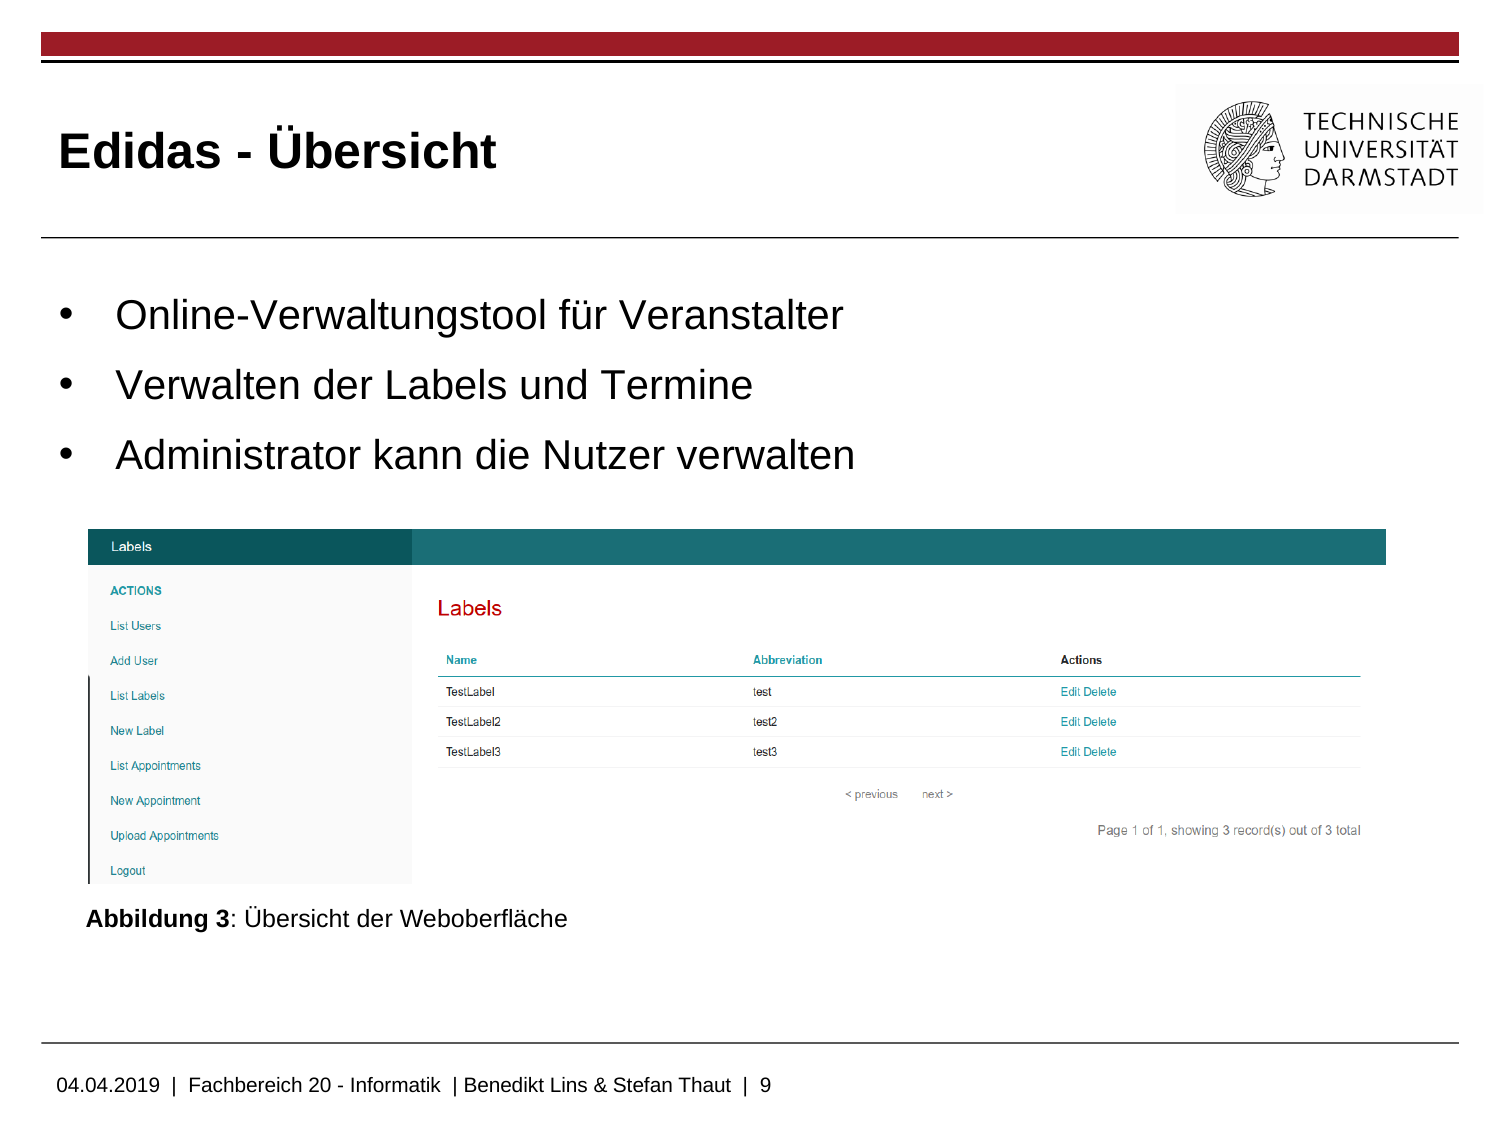

# Edidas - Übersicht
Online-Verwaltungstool für Veranstalter
Verwalten der Labels und Termine
Administrator kann die Nutzer verwalten
Abbildung 3: Übersicht der Weboberfläche